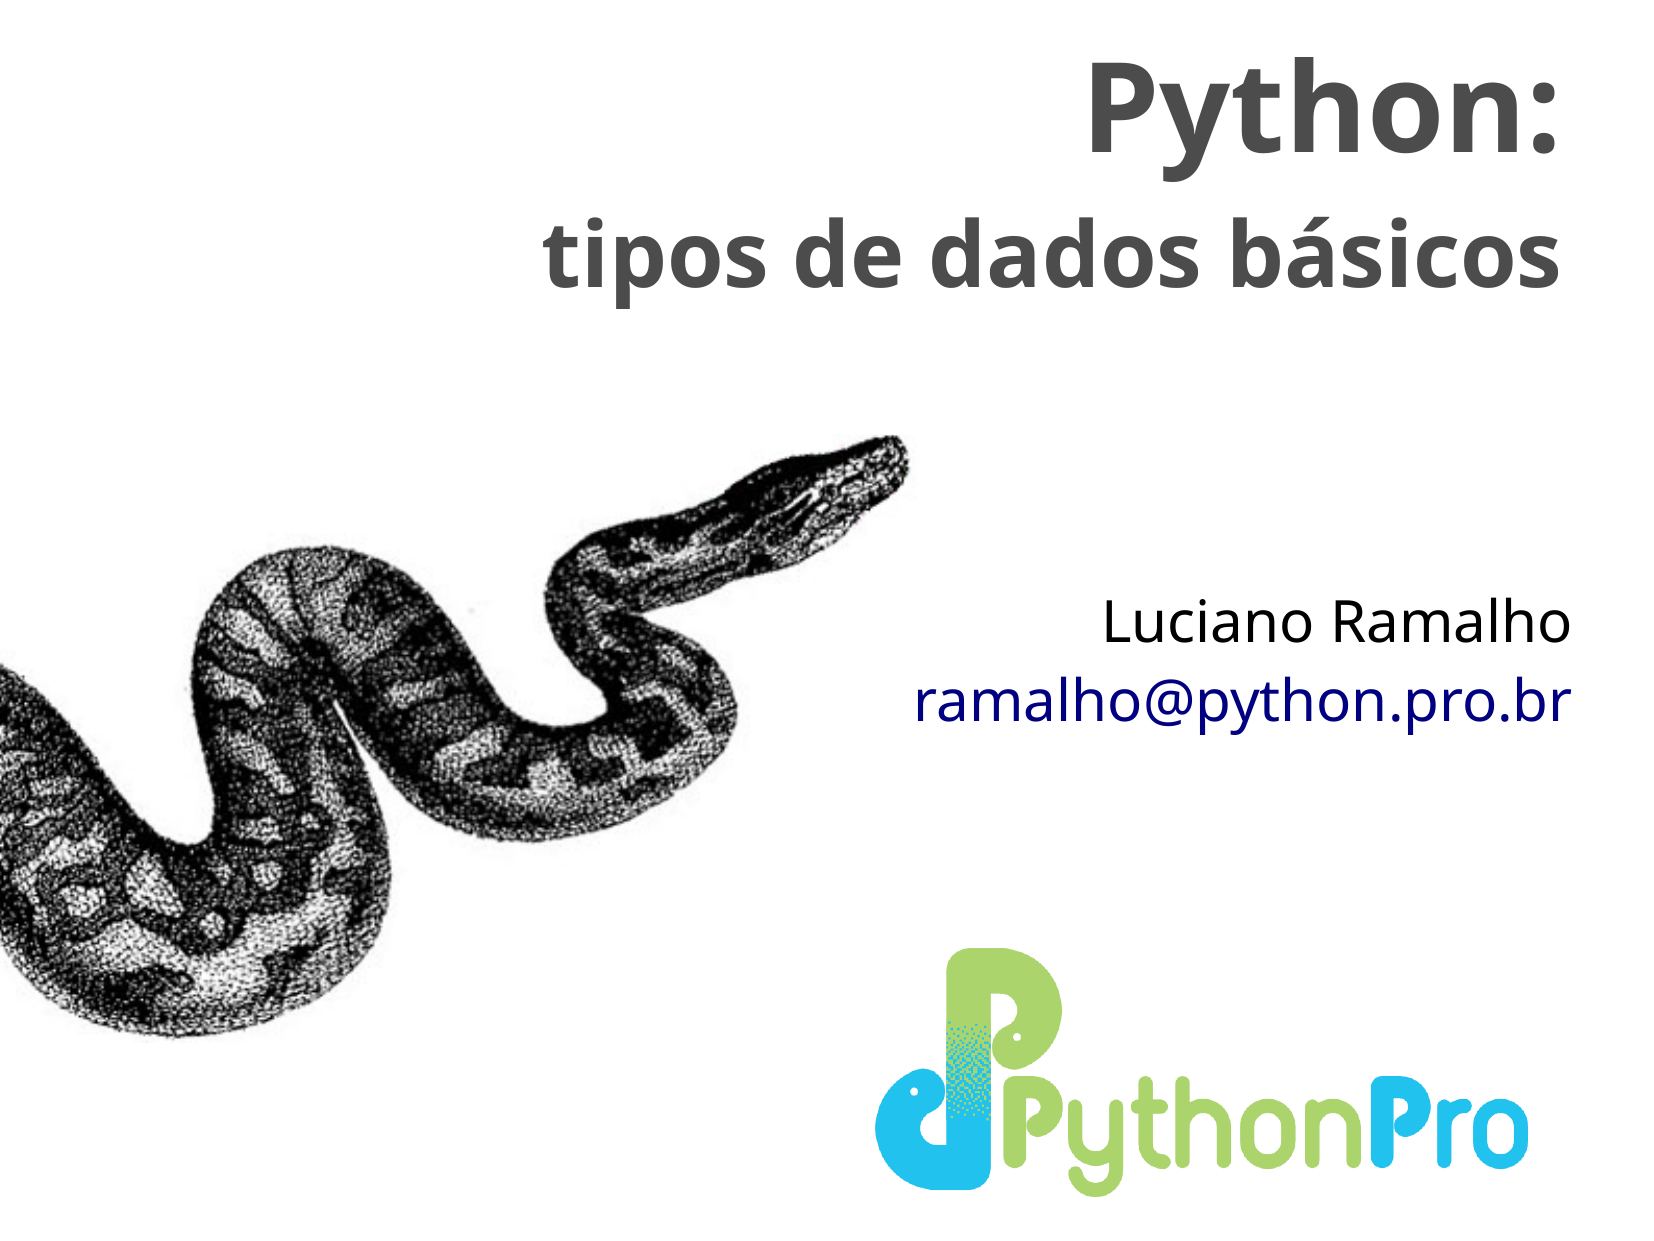

# Python: tipos de dados básicos
Luciano Ramalho
ramalho@python.pro.br